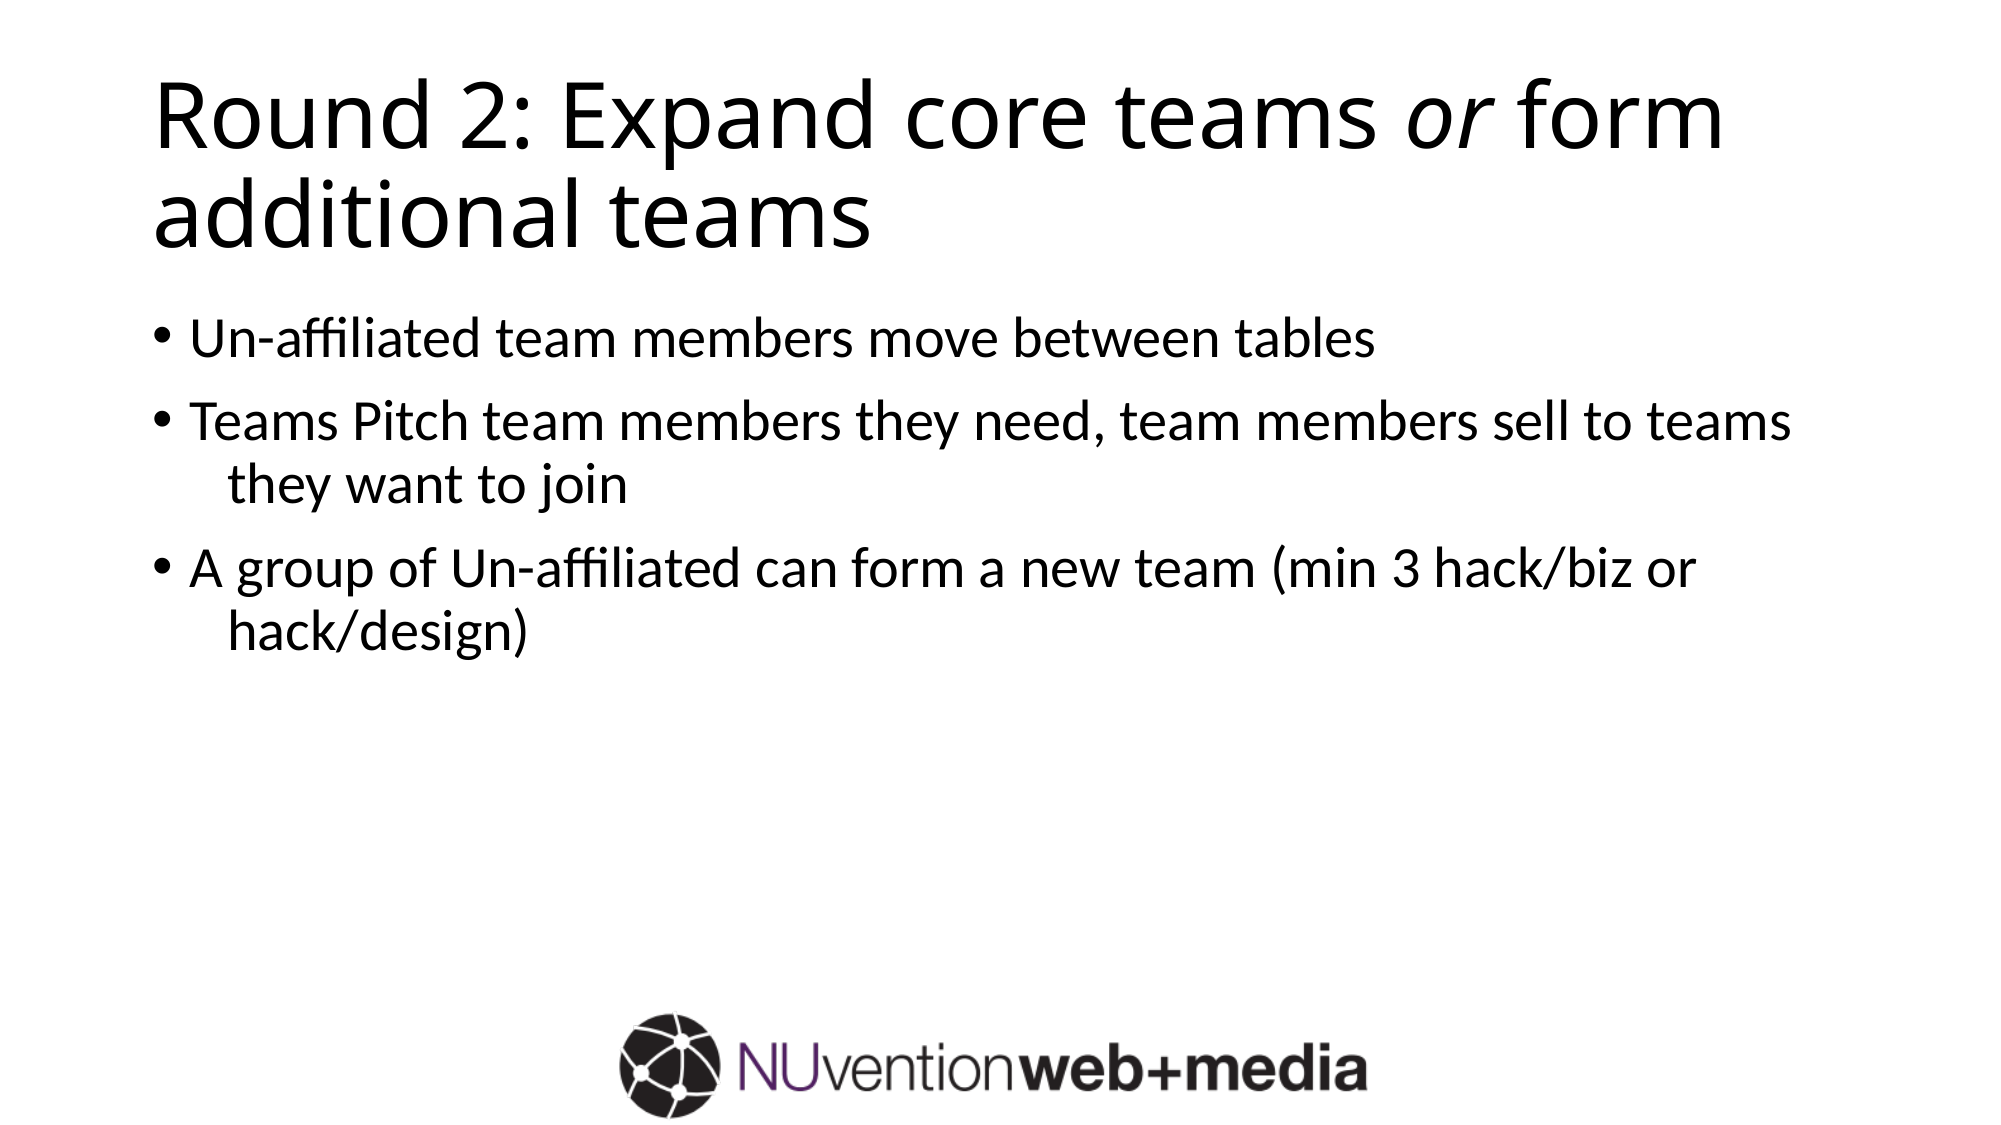

# Round 2: Expand core teams or form additional teams
Un-affiliated team members move between tables
Teams Pitch team members they need, team members sell to teams they want to join
A group of Un-affiliated can form a new team (min 3 hack/biz or hack/design)